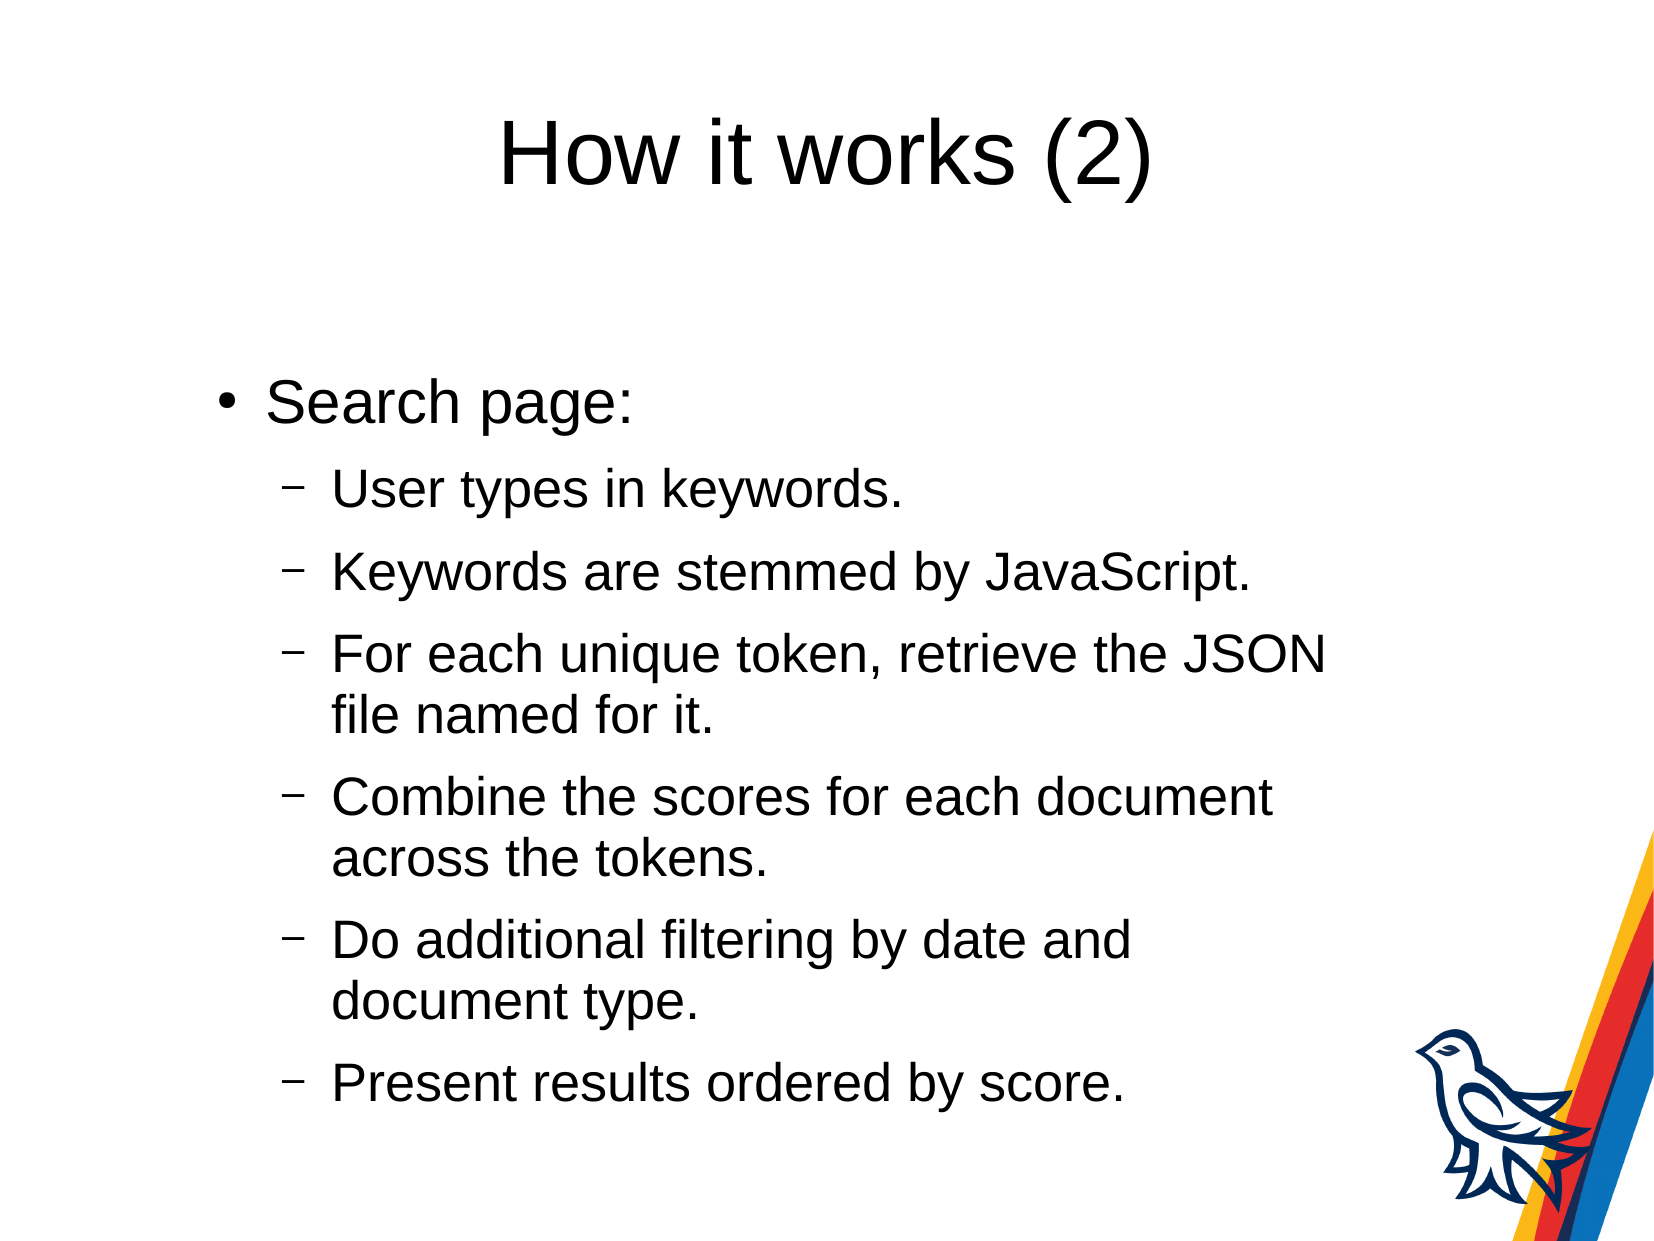

# How it works (2)
Search page:
User types in keywords.
Keywords are stemmed by JavaScript.
For each unique token, retrieve the JSON file named for it.
Combine the scores for each document across the tokens.
Do additional filtering by date and document type.
Present results ordered by score.